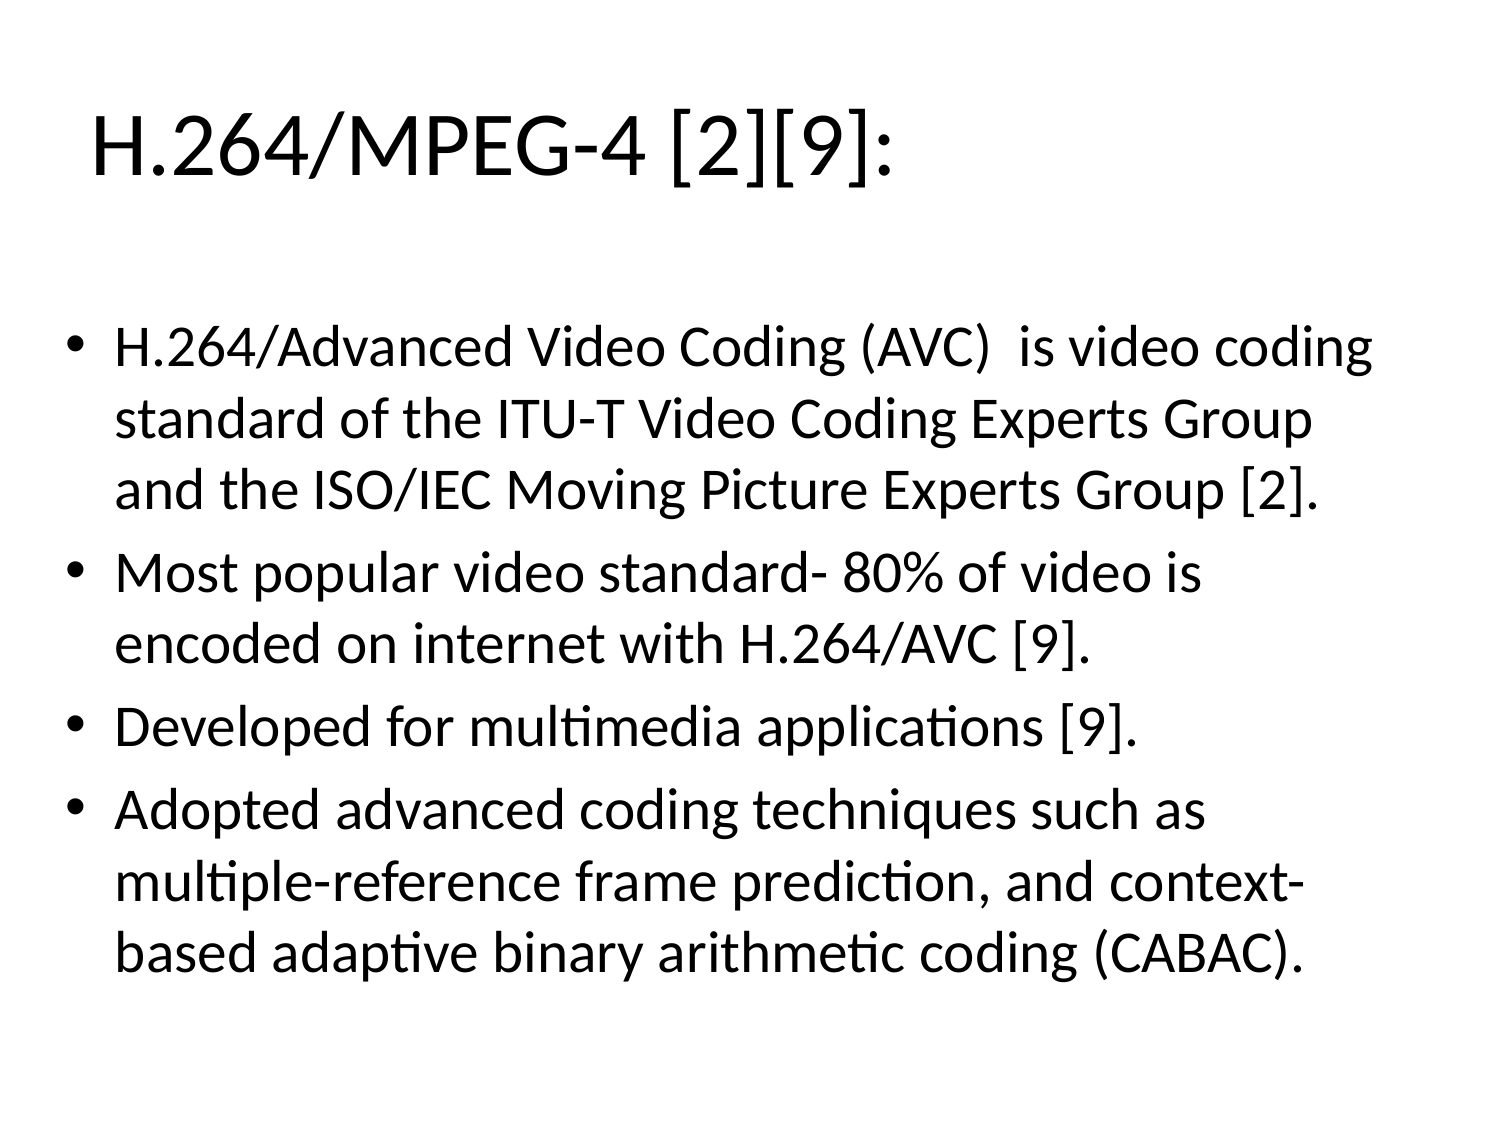

# H.264/MPEG-4 [2][9]:
H.264/Advanced Video Coding (AVC) is video coding standard of the ITU-T Video Coding Experts Group and the ISO/IEC Moving Picture Experts Group [2].
Most popular video standard- 80% of video is encoded on internet with H.264/AVC [9].
Developed for multimedia applications [9].
Adopted advanced coding techniques such as multiple-reference frame prediction, and context-based adaptive binary arithmetic coding (CABAC).